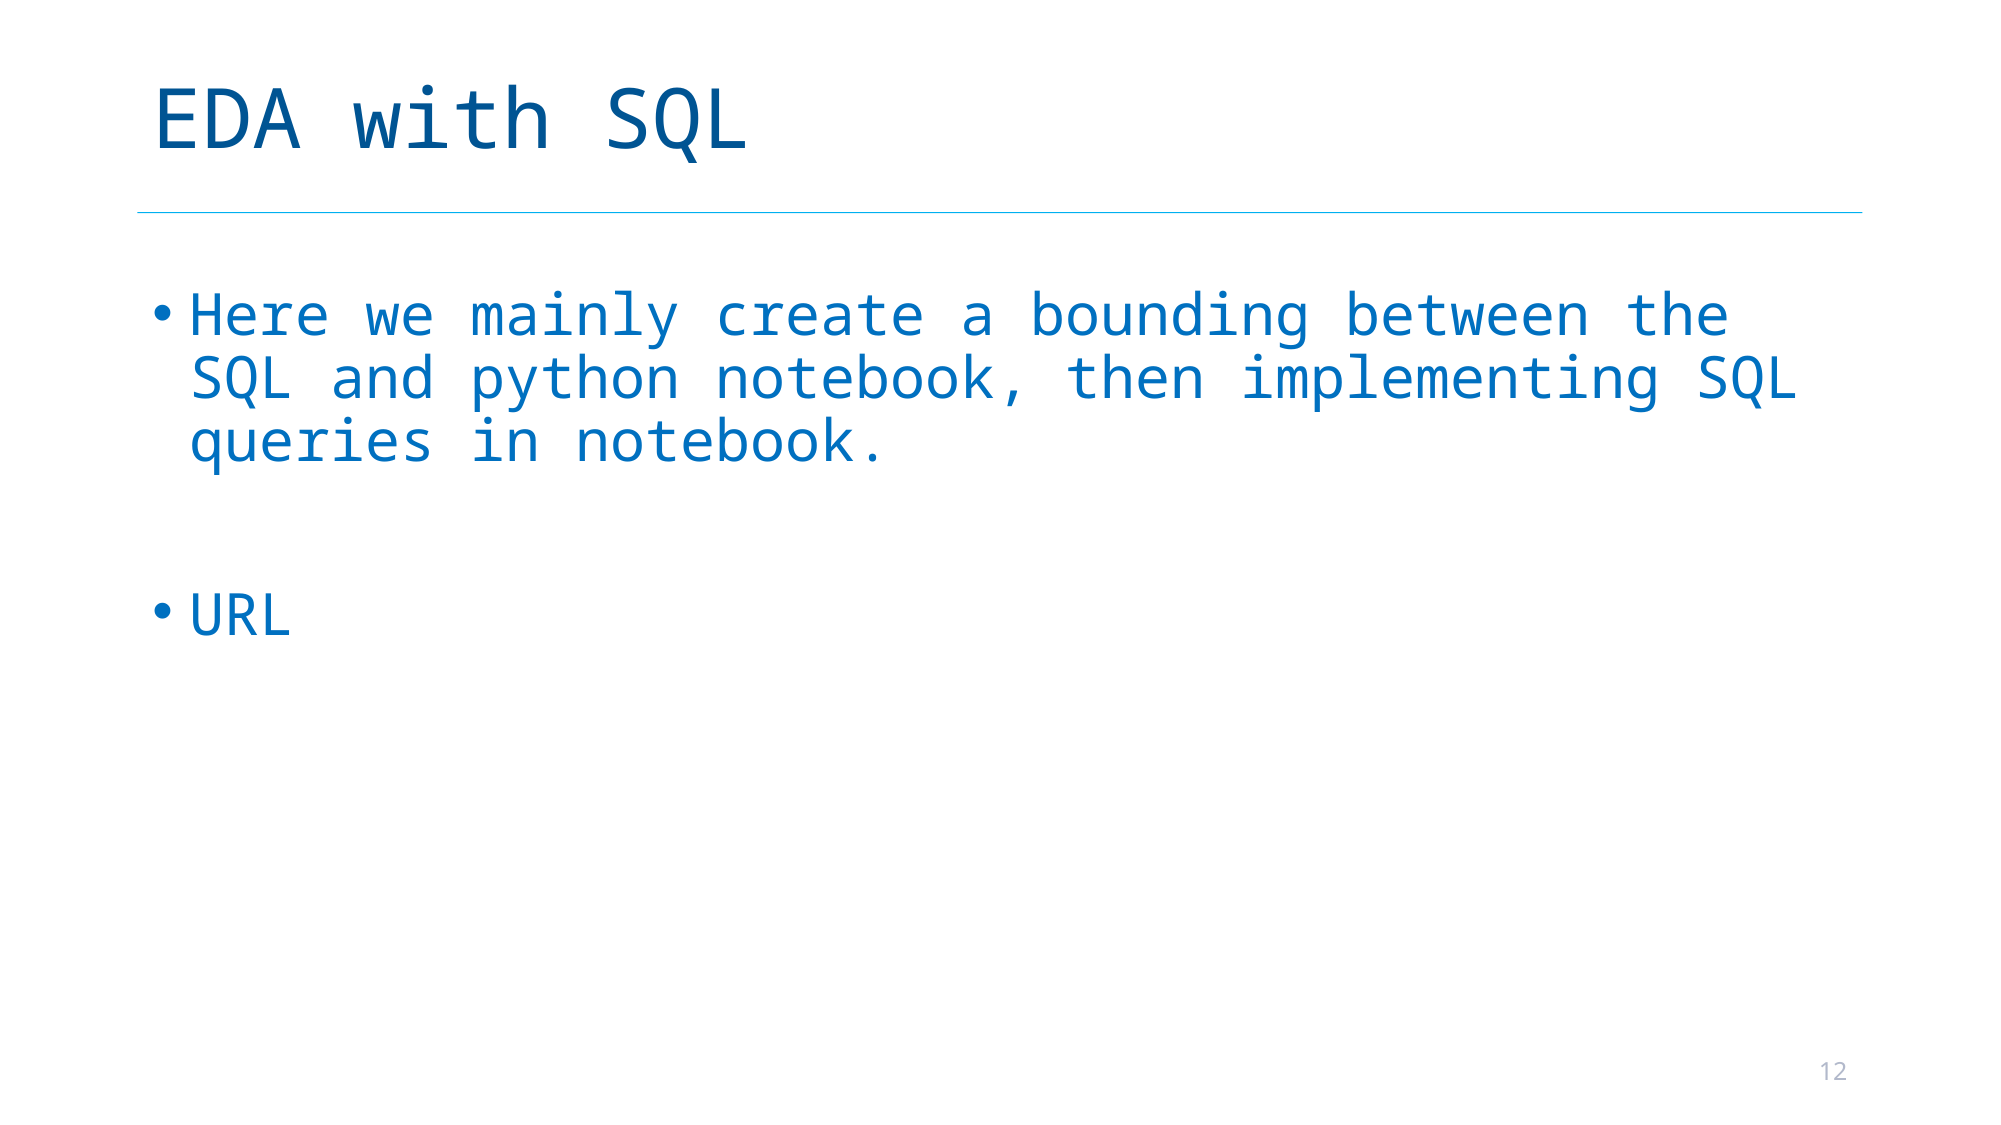

# EDA with SQL
Here we mainly create a bounding between the SQL and python notebook, then implementing SQL queries in notebook.
URL